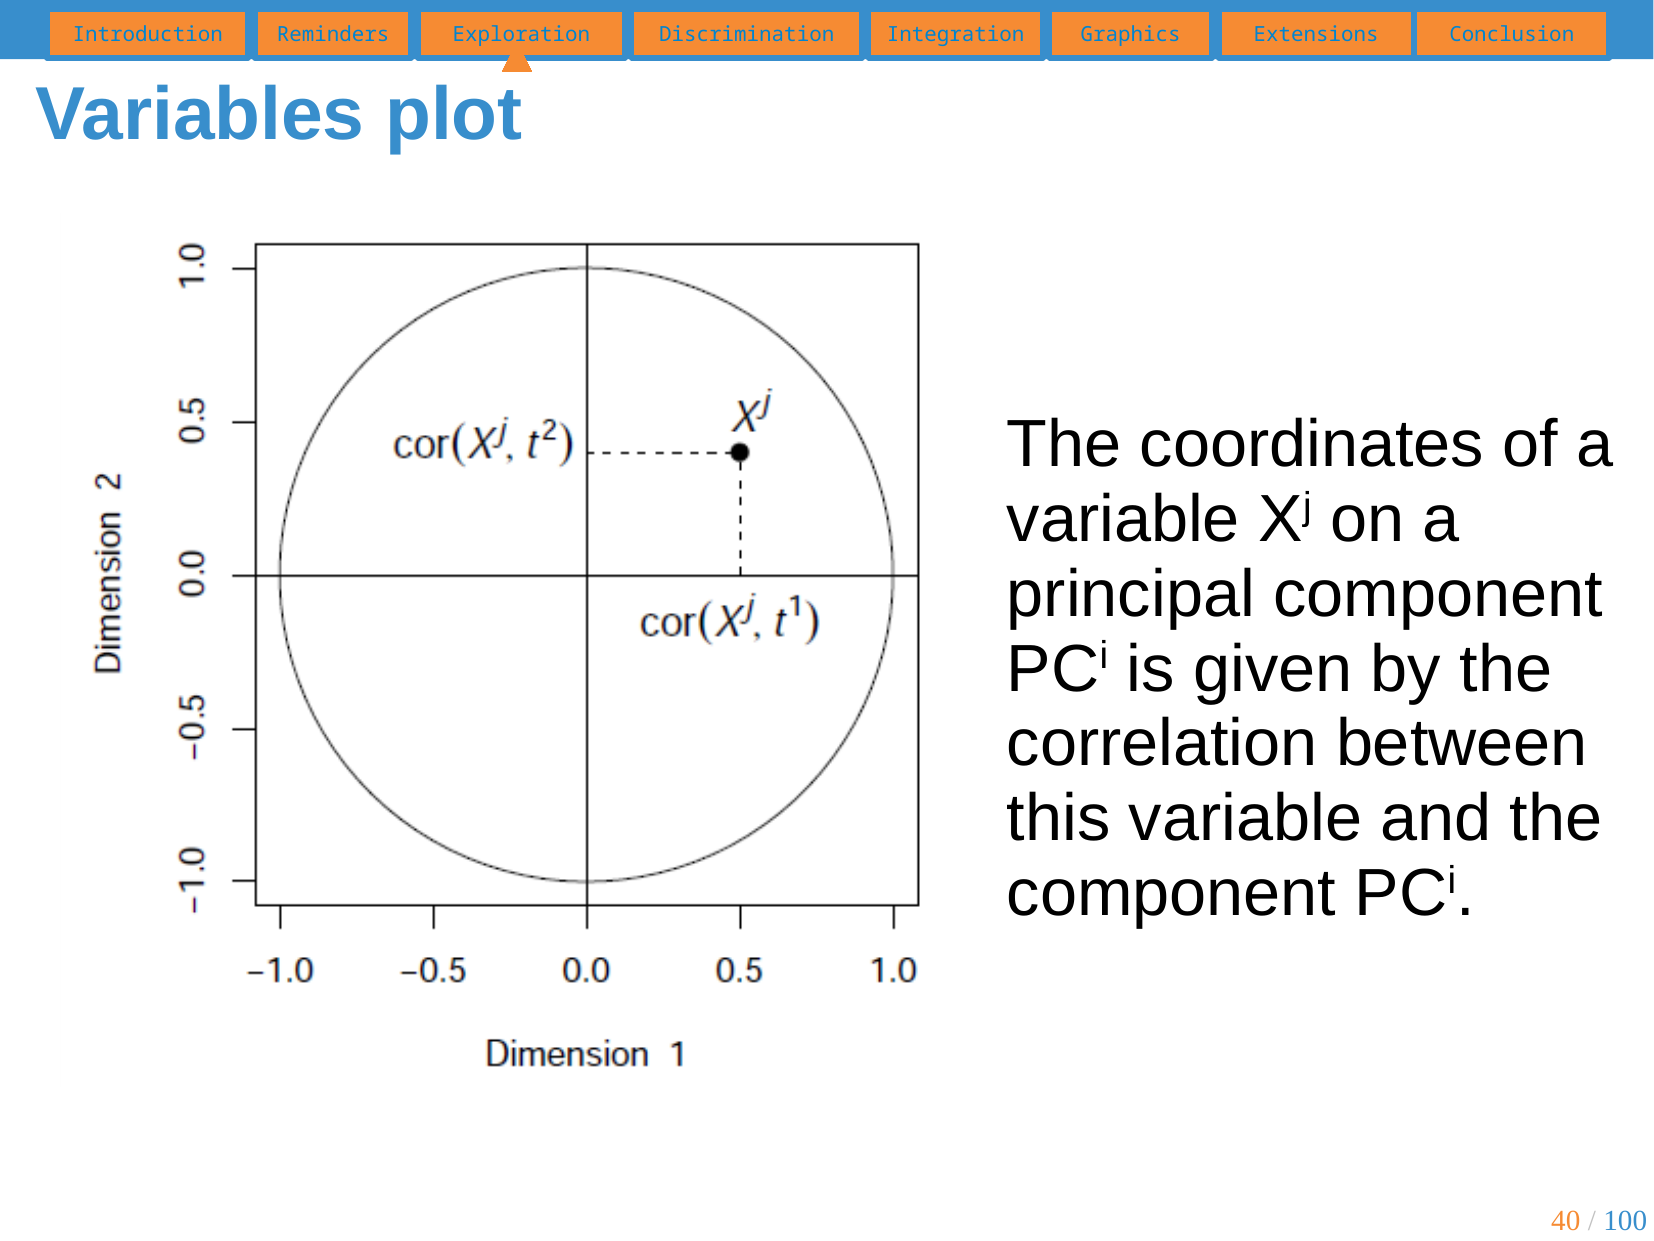

# Variables plot
The coordinates of a variable Xj on a principal component PCi is given by the correlation between this variable and the component PCi.
40